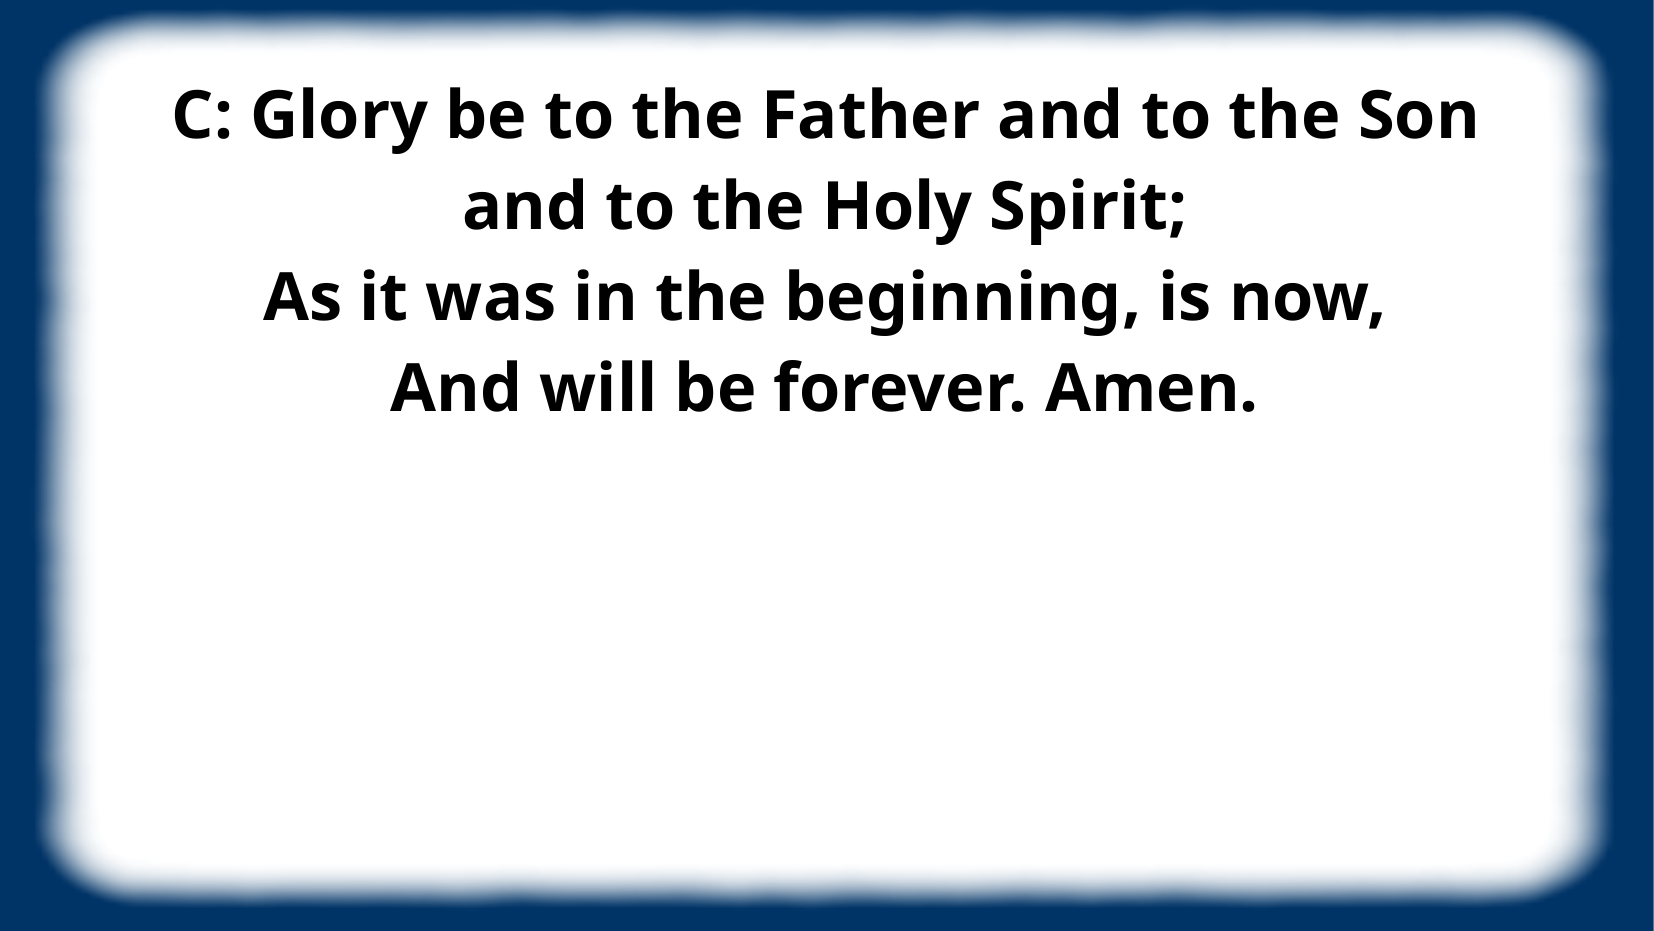

C: Glory be to the Father and to the Son
and to the Holy Spirit;
As it was in the beginning, is now,
And will be forever. Amen.